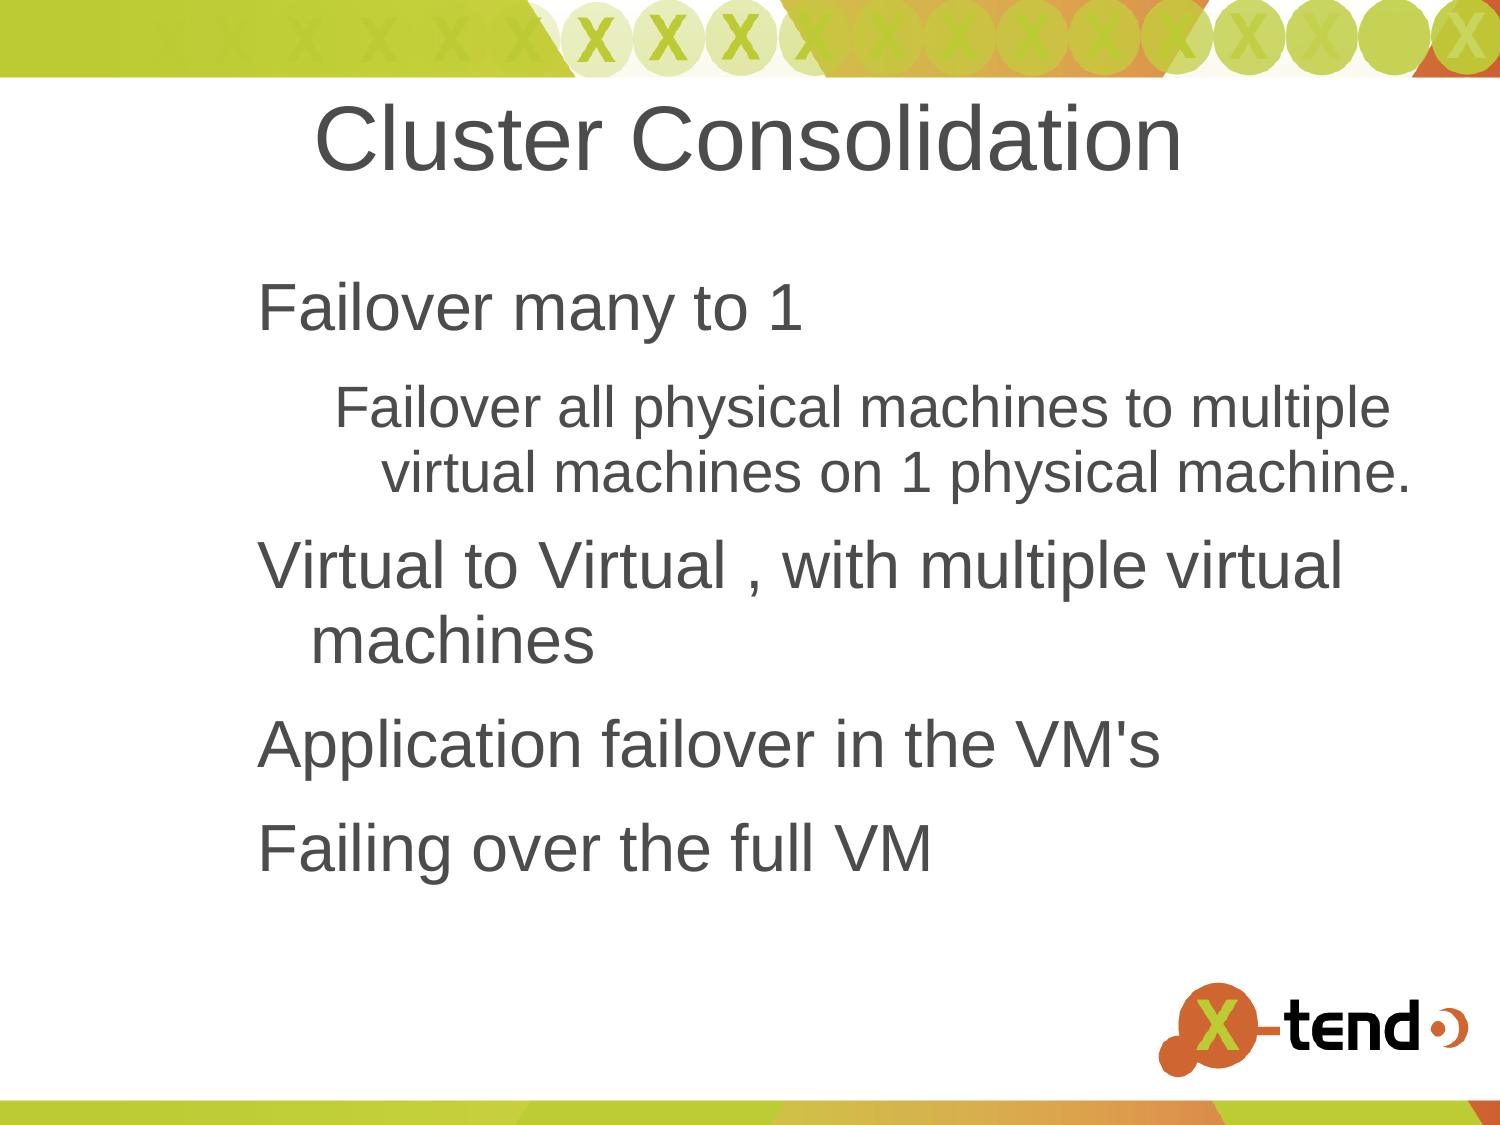

# Cluster Consolidation
Failover many to 1
Failover all physical machines to multiple virtual machines on 1 physical machine.
Virtual to Virtual , with multiple virtual machines
Application failover in the VM's
Failing over the full VM